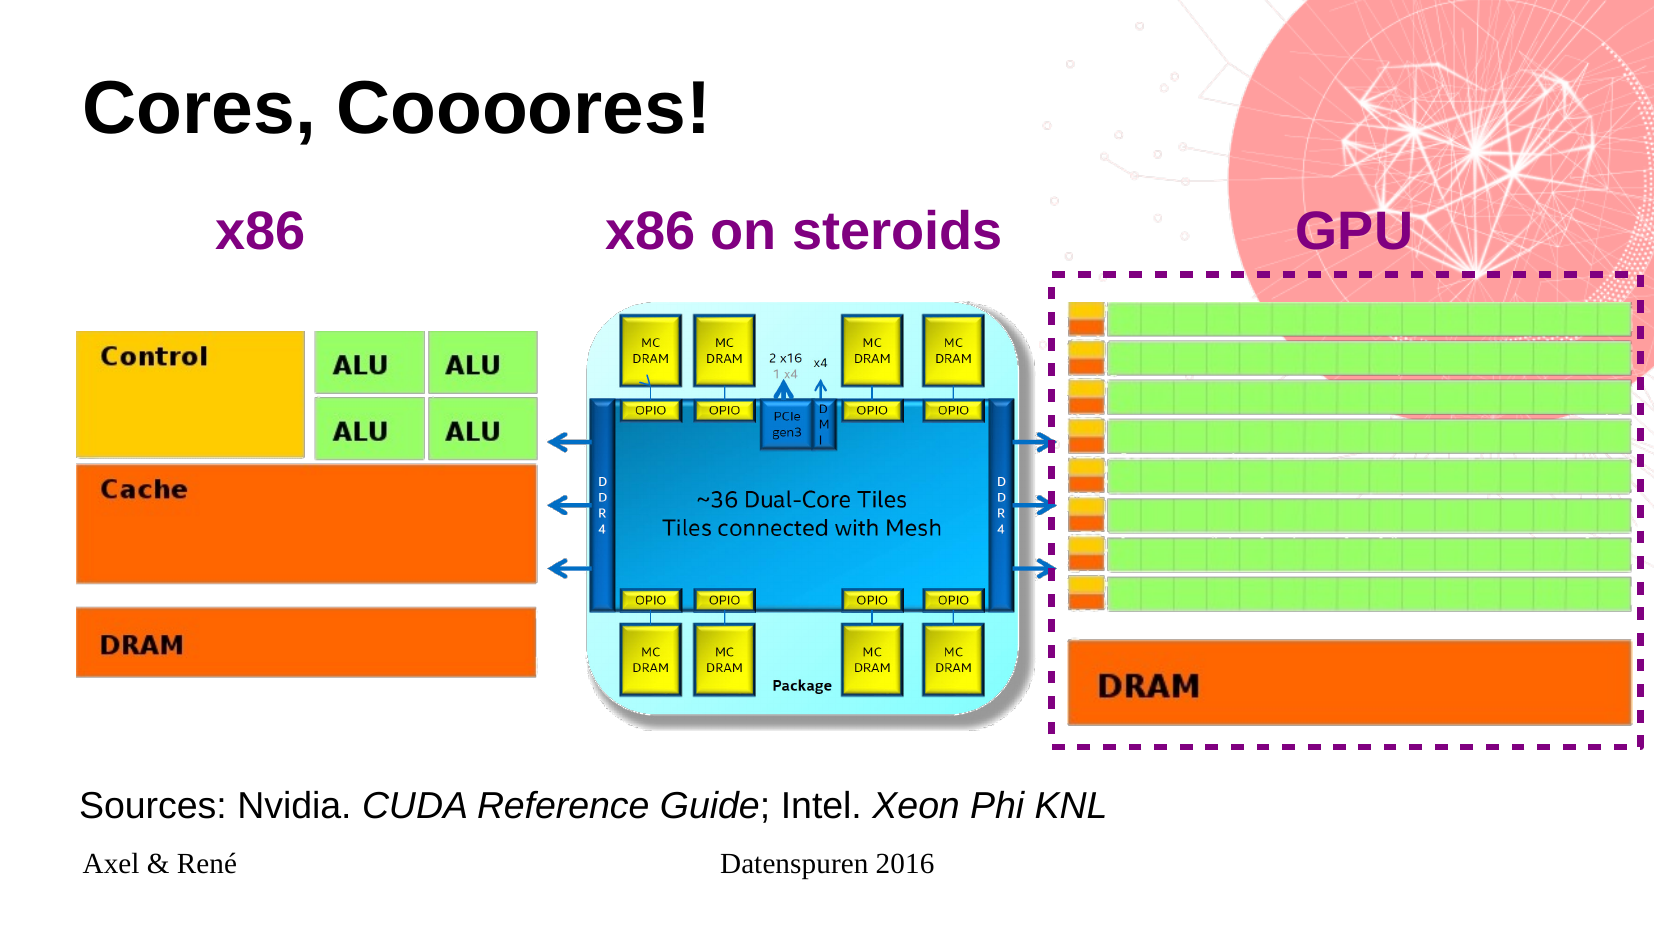

# Cores, Coooores!
x86
x86 on steroids
GPU
Sources: Nvidia. CUDA Reference Guide; Intel. Xeon Phi KNL